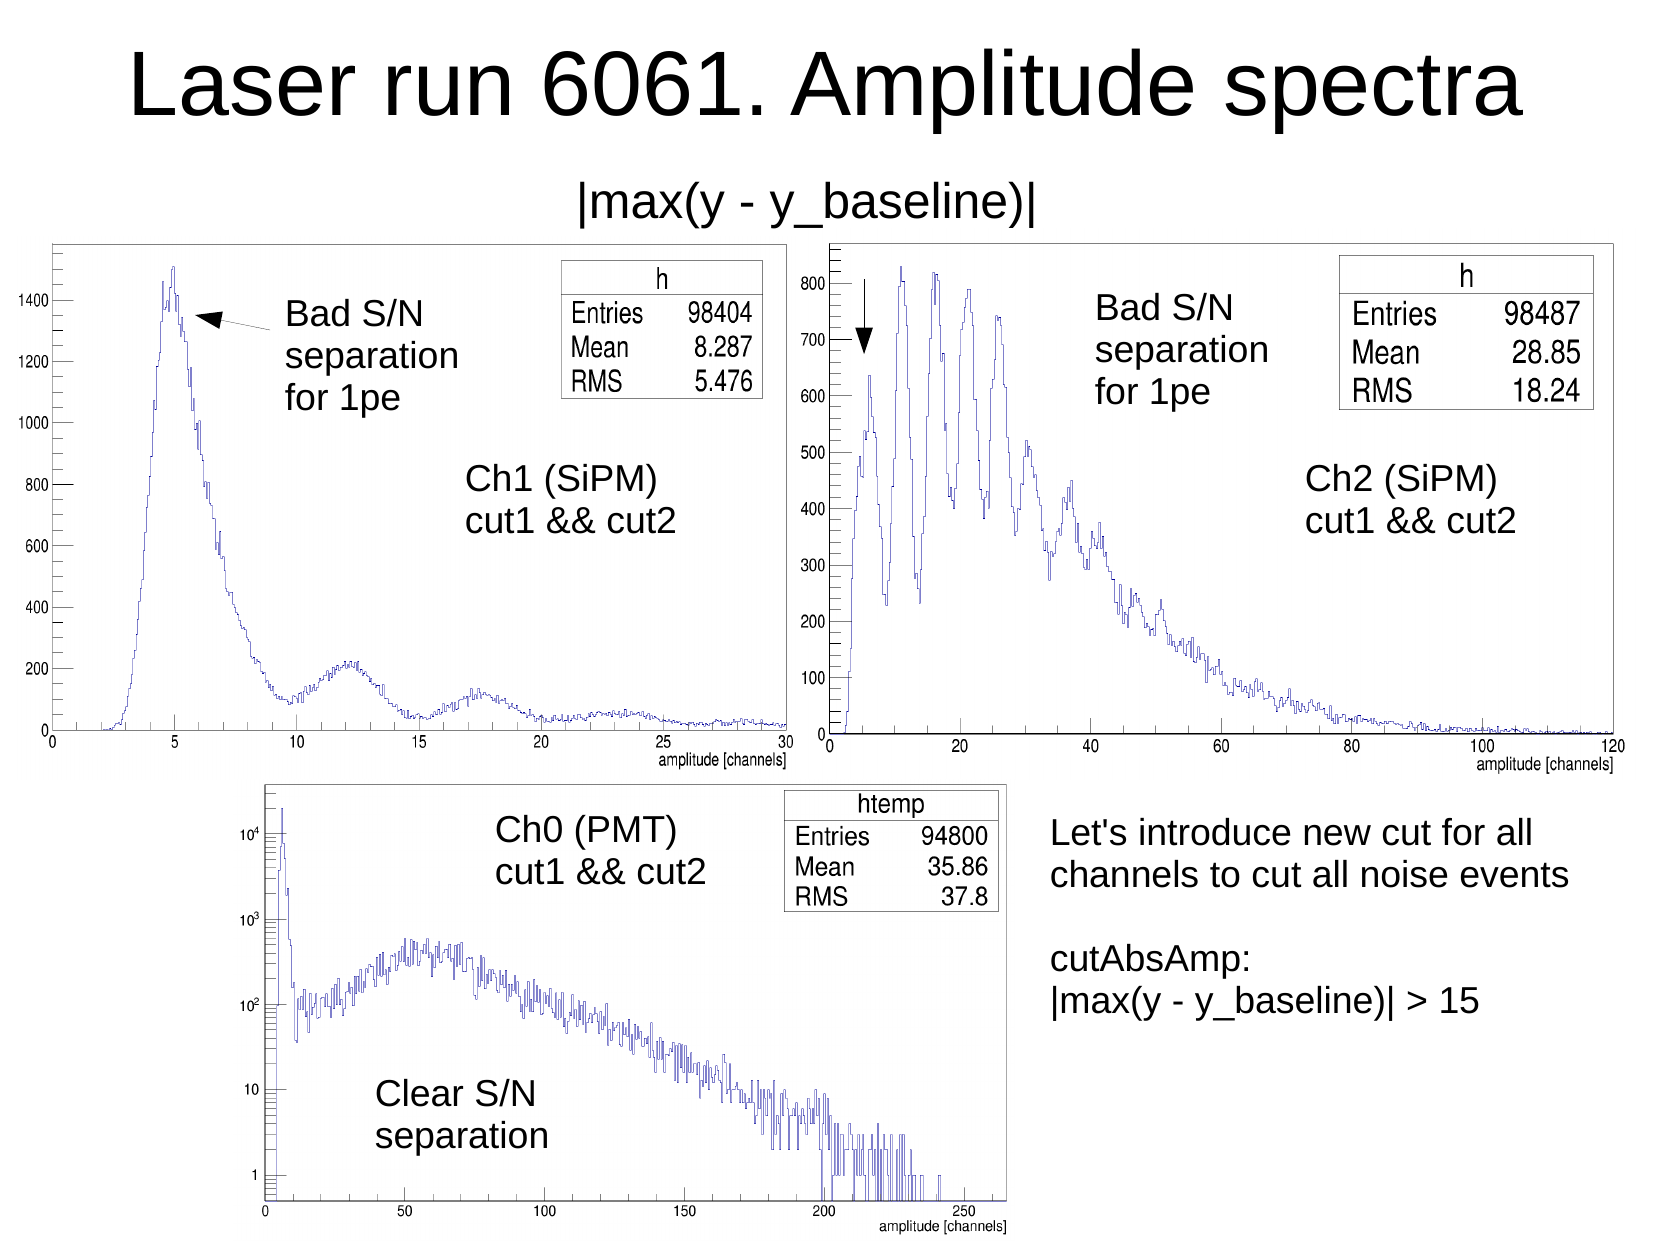

# Laser run 6061. Amplitude spectra |max(y - y_baseline)|
Bad S/N separation
for 1pe
Bad S/N separation
for 1pe
Ch1 (SiPM)
cut1 && cut2
Ch2 (SiPM)
cut1 && cut2
Ch0 (PMT)
cut1 && cut2
Let's introduce new cut for all channels to cut all noise events
cutAbsAmp:
|max(y - y_baseline)| > 15
Clear S/N separation